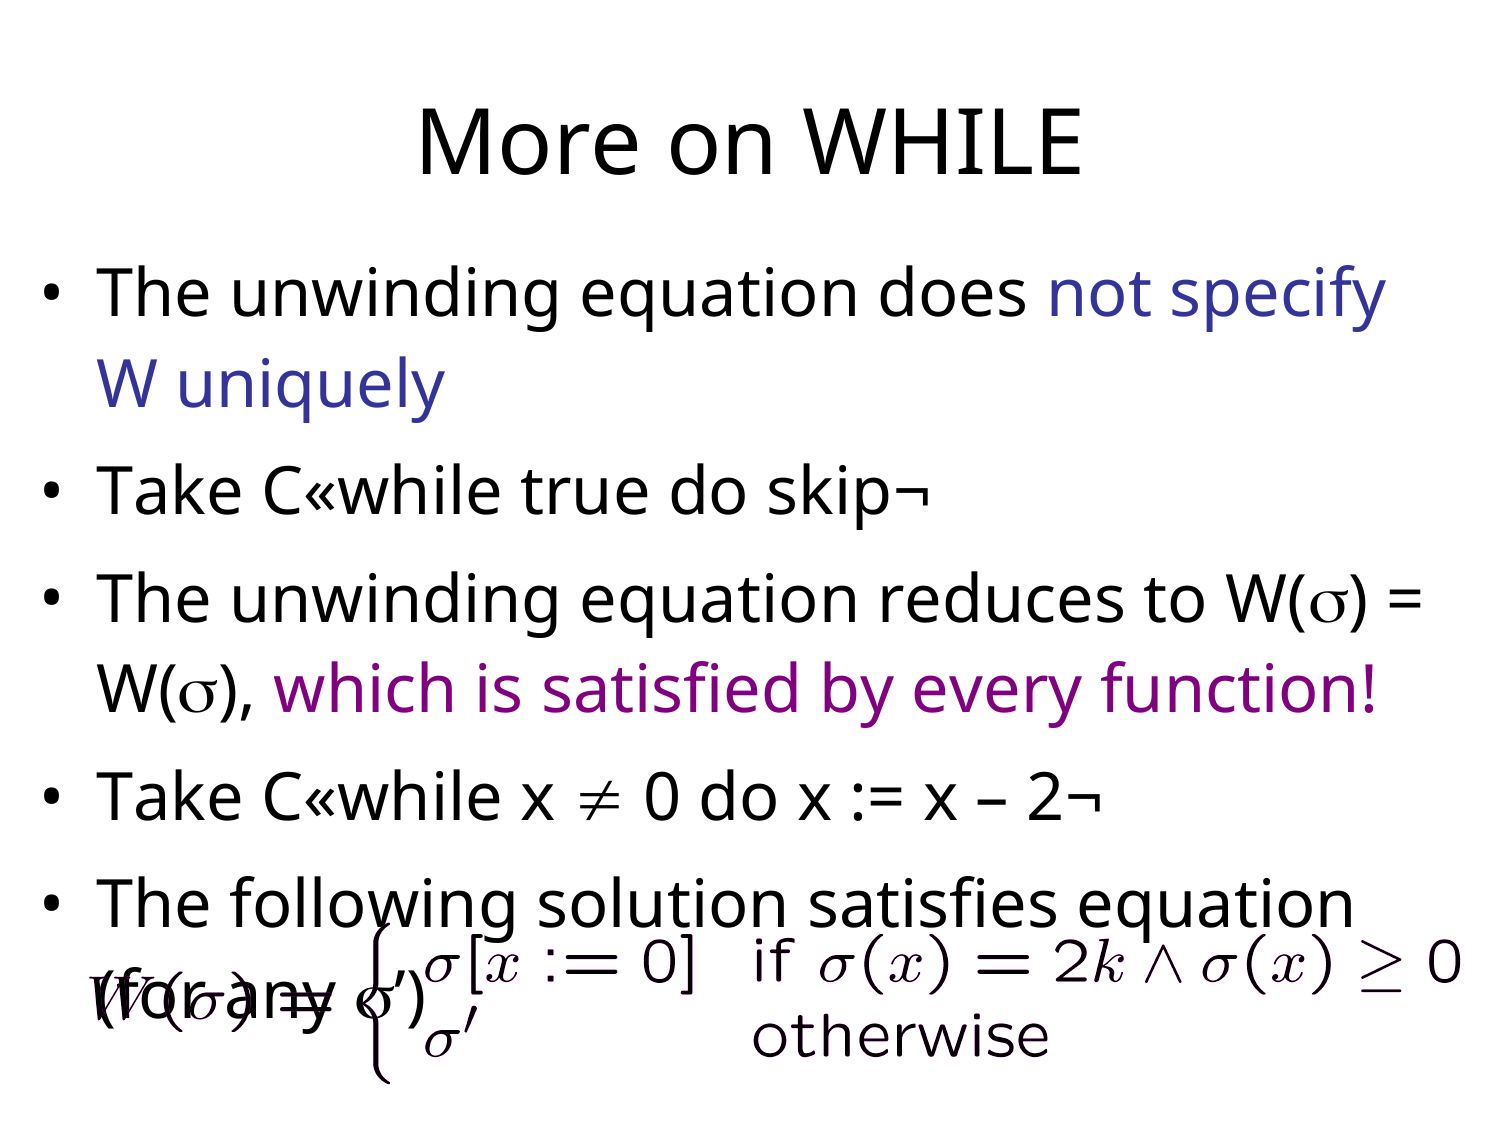

# More on WHILE
The unwinding equation does not specify W uniquely
Take C«while true do skip¬
The unwinding equation reduces to W() = W(), which is satisfied by every function!
Take C«while x  0 do x := x – 2¬
The following solution satisfies equation (for any ’)